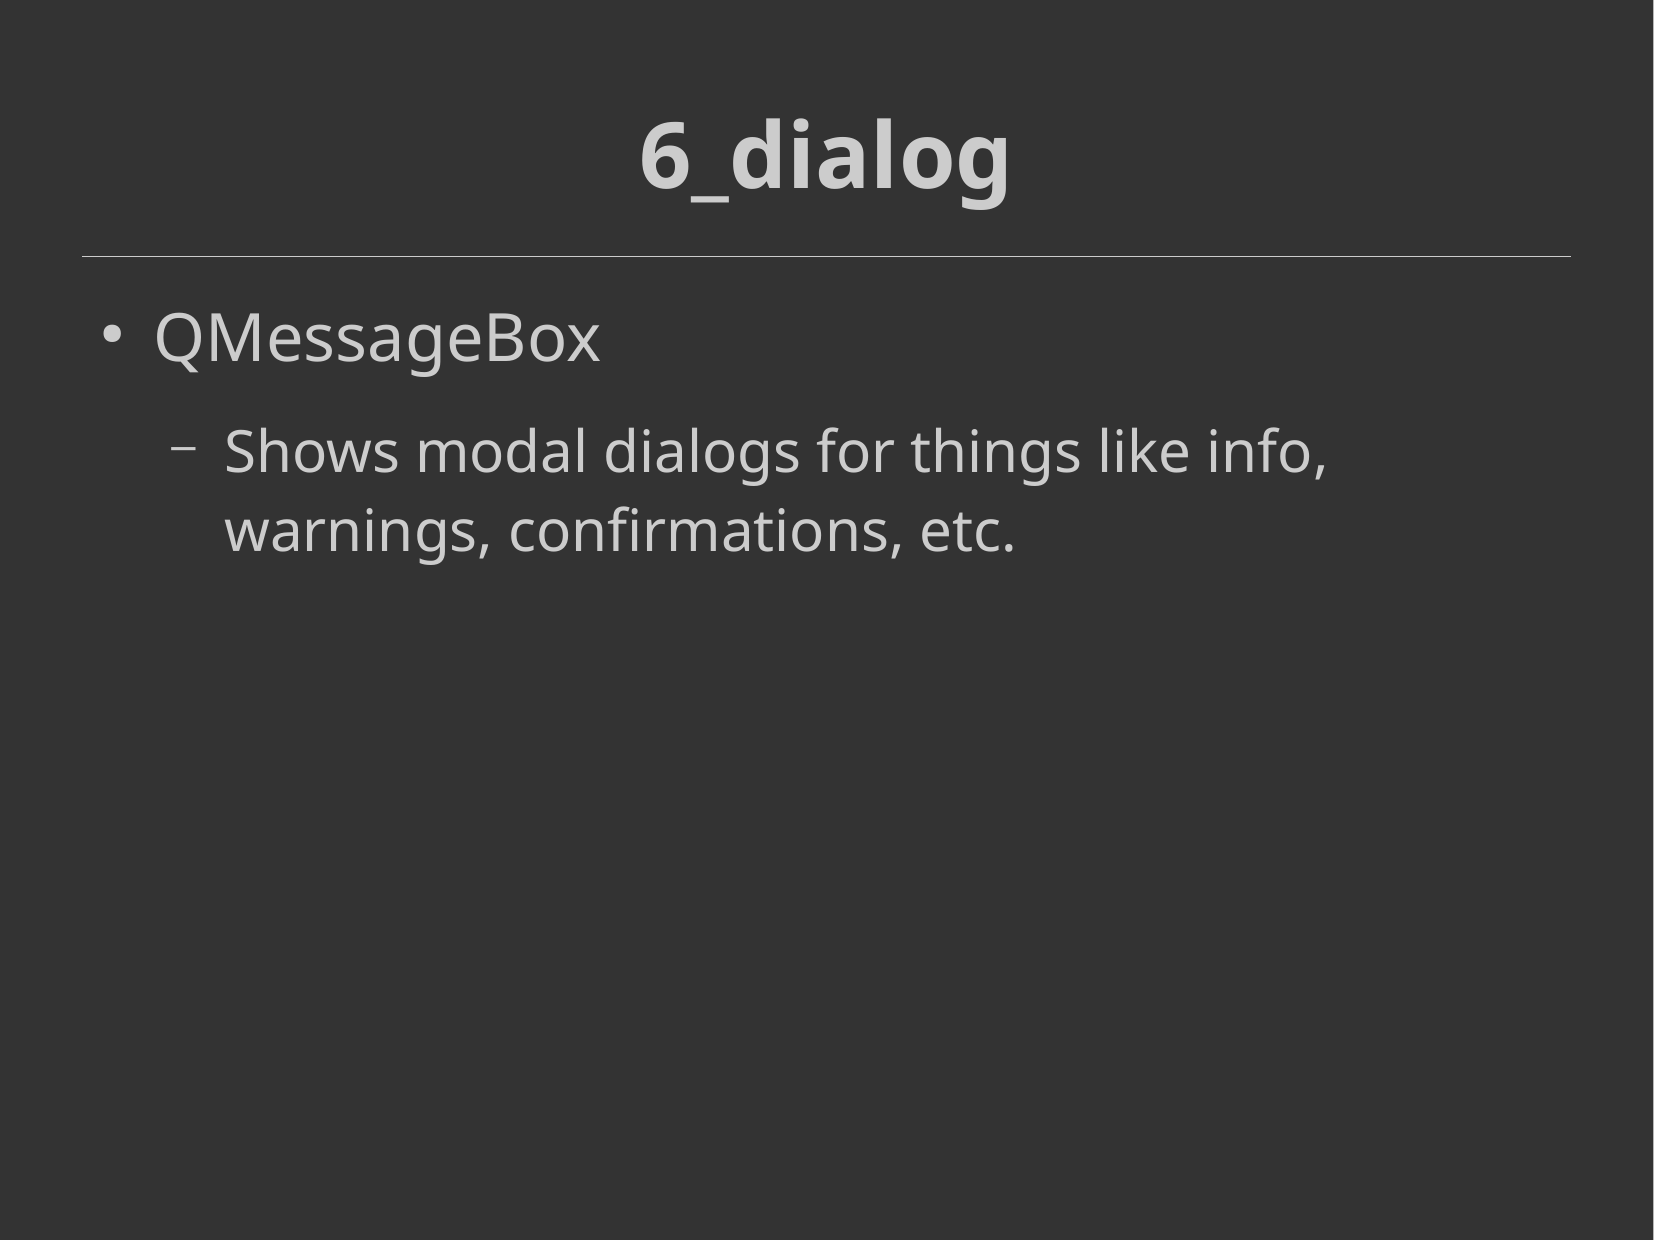

# 6_dialog
QMessageBox
Shows modal dialogs for things like info, warnings, confirmations, etc.